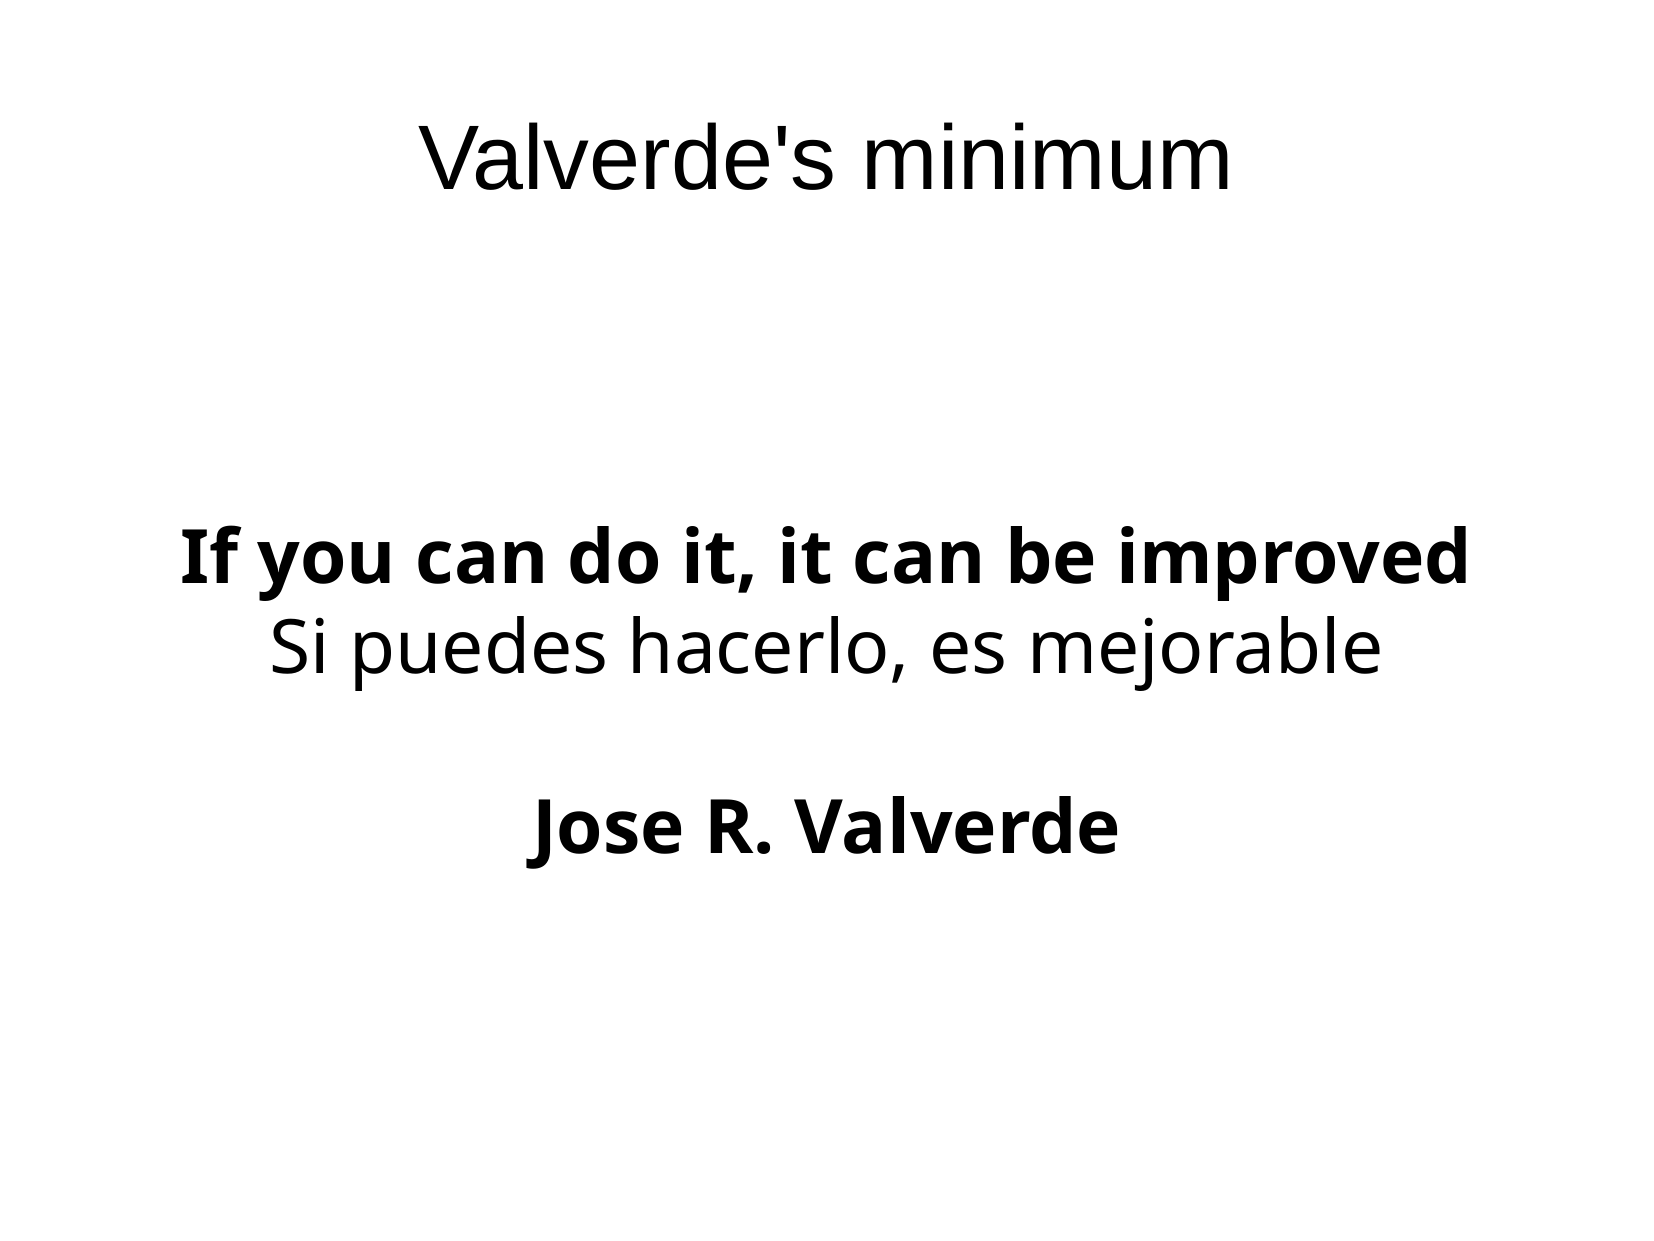

Valverde's minimum
If you can do it, it can be improved
Si puedes hacerlo, es mejorable
Jose R. Valverde